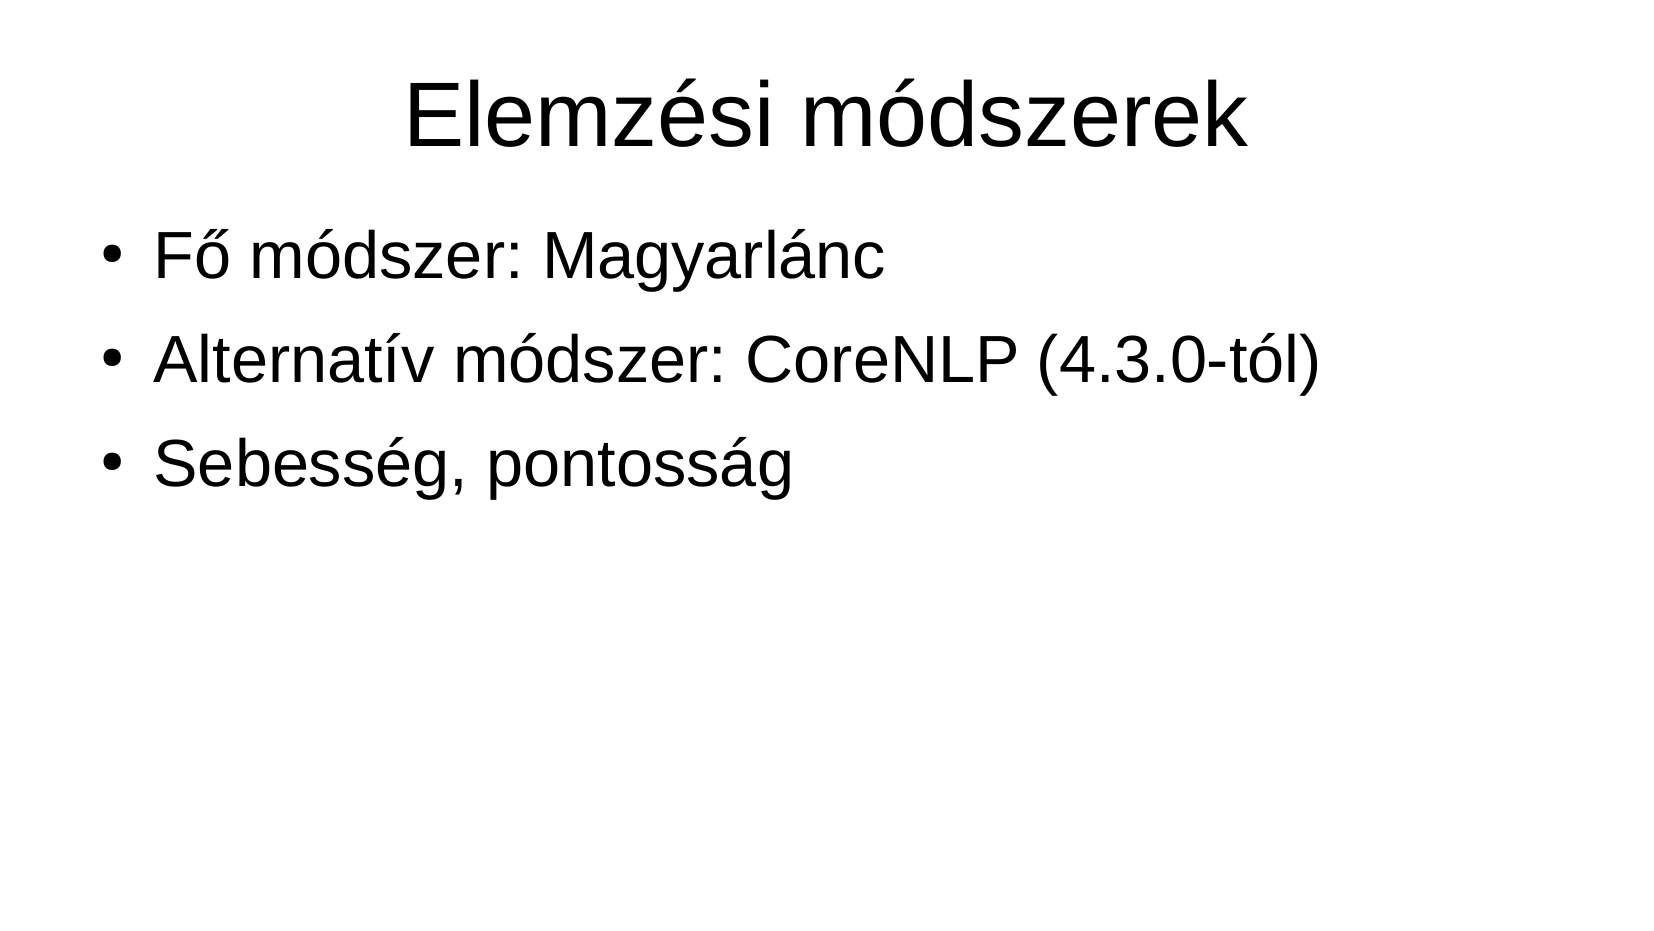

# Elemzési módszerek
Fő módszer: Magyarlánc
Alternatív módszer: CoreNLP (4.3.0-tól)
Sebesség, pontosság